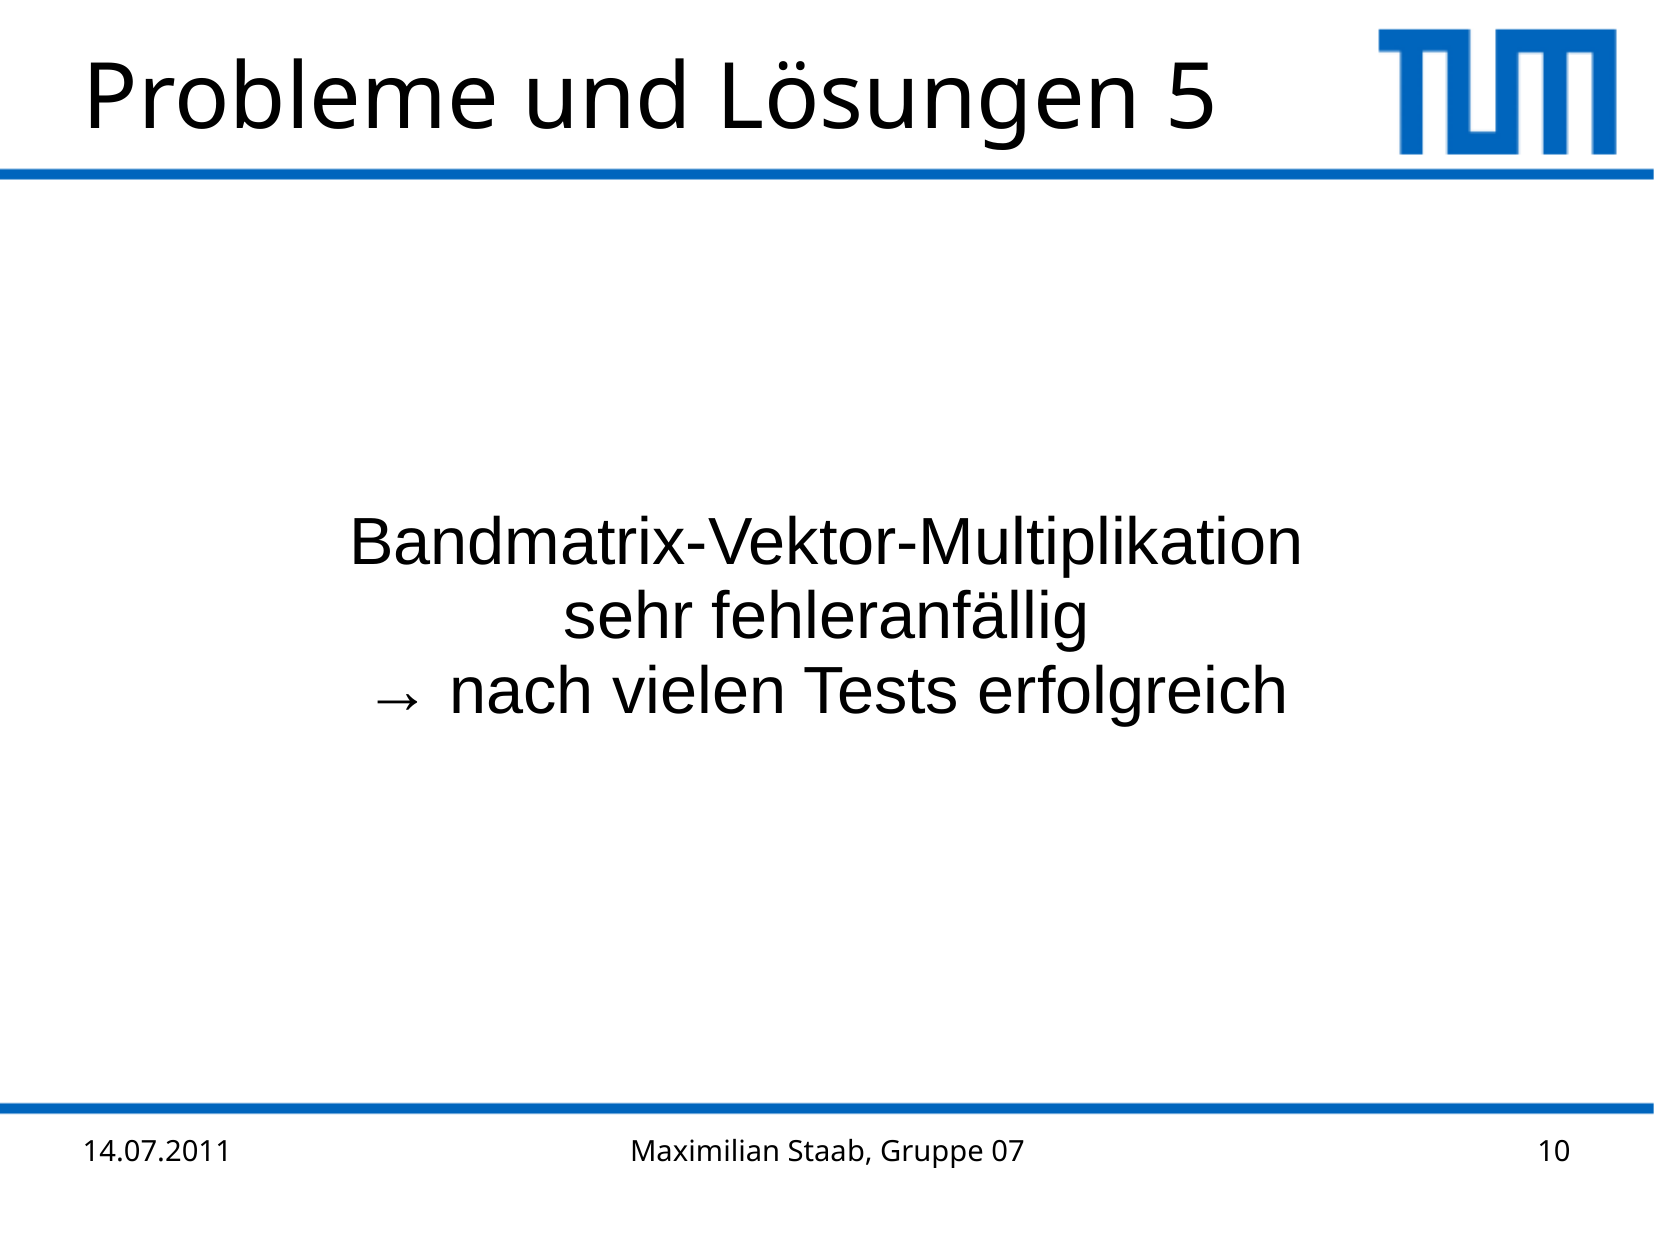

# Probleme und Lösungen 5
Bandmatrix-Vektor-Multiplikation
sehr fehleranfällig
→ nach vielen Tests erfolgreich
14.07.2011
Maximilian Staab, Gruppe 07
10